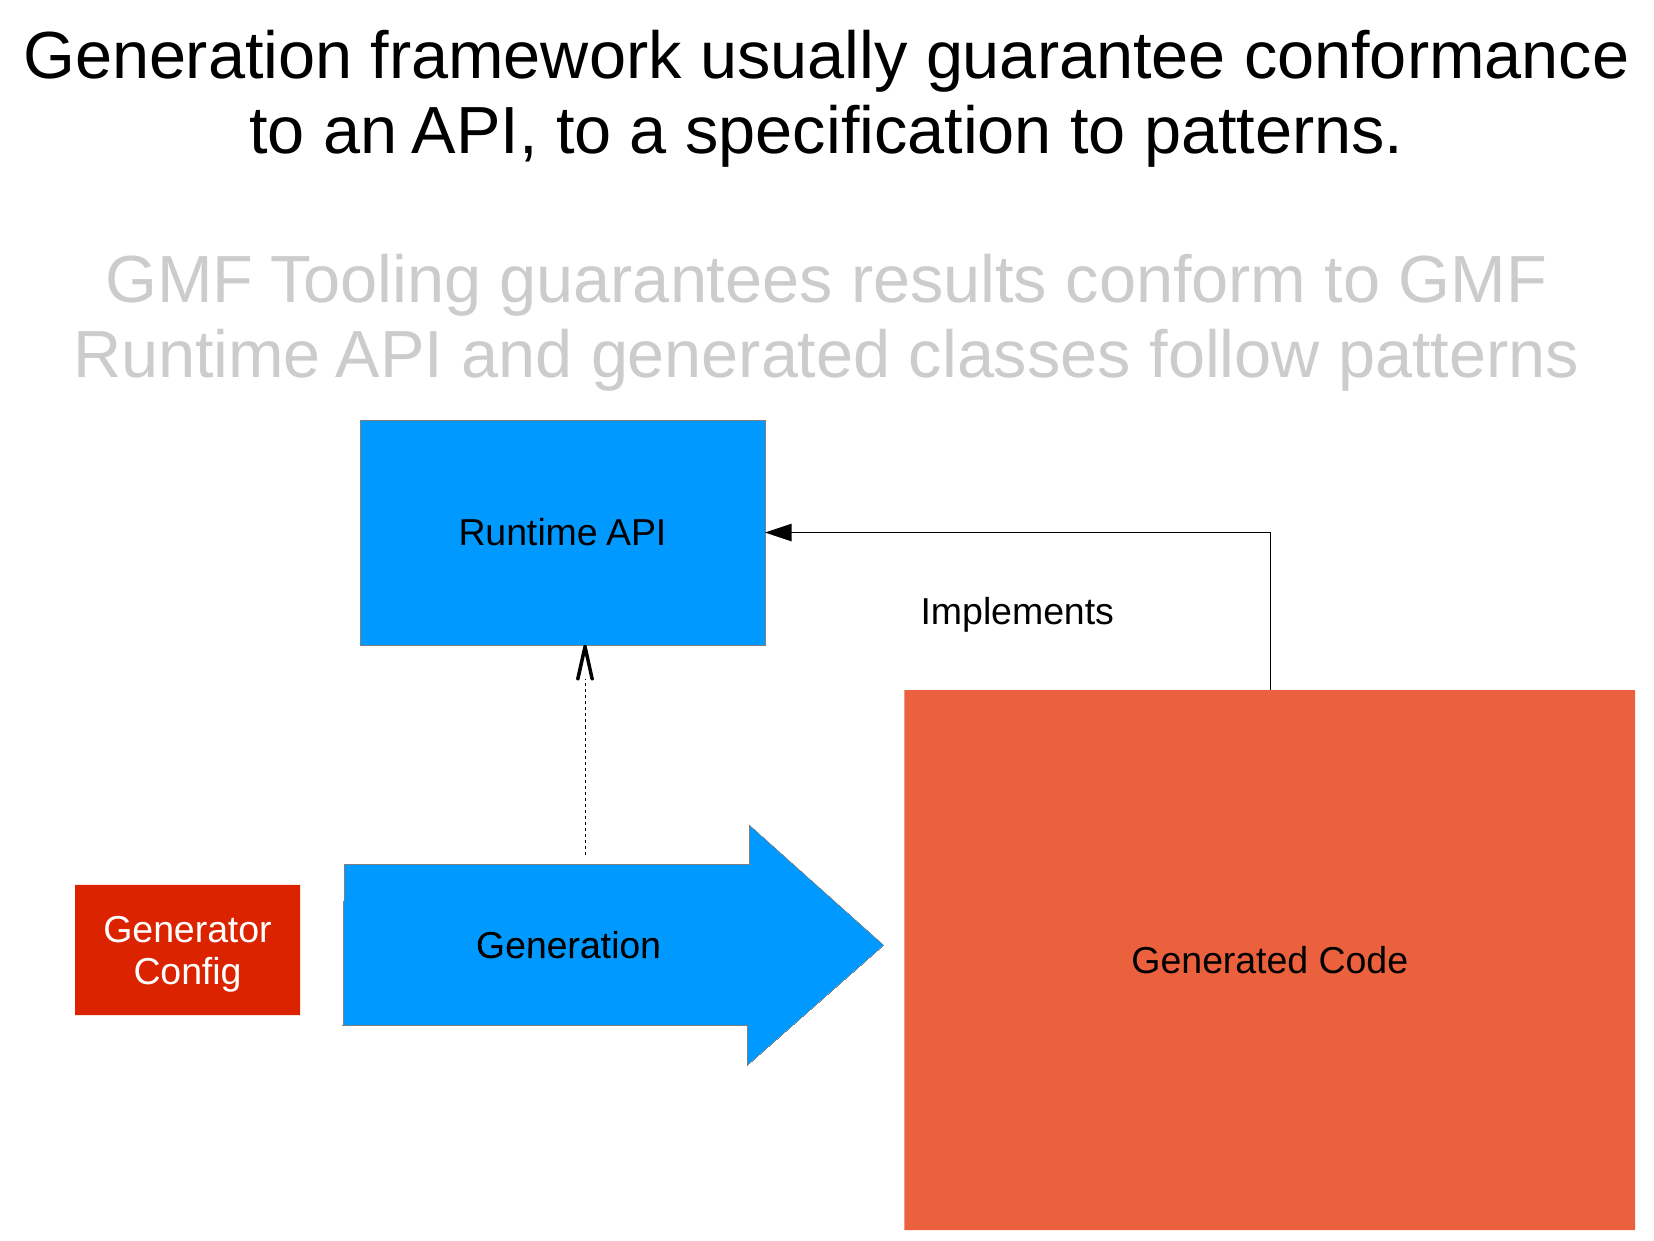

# Generation framework usually guarantee conformance to an API, to a specification to patterns.
GMF Tooling guarantees results conform to GMF Runtime API and generated classes follow patterns
Runtime API
Generated Code
Generation
Generator
Config